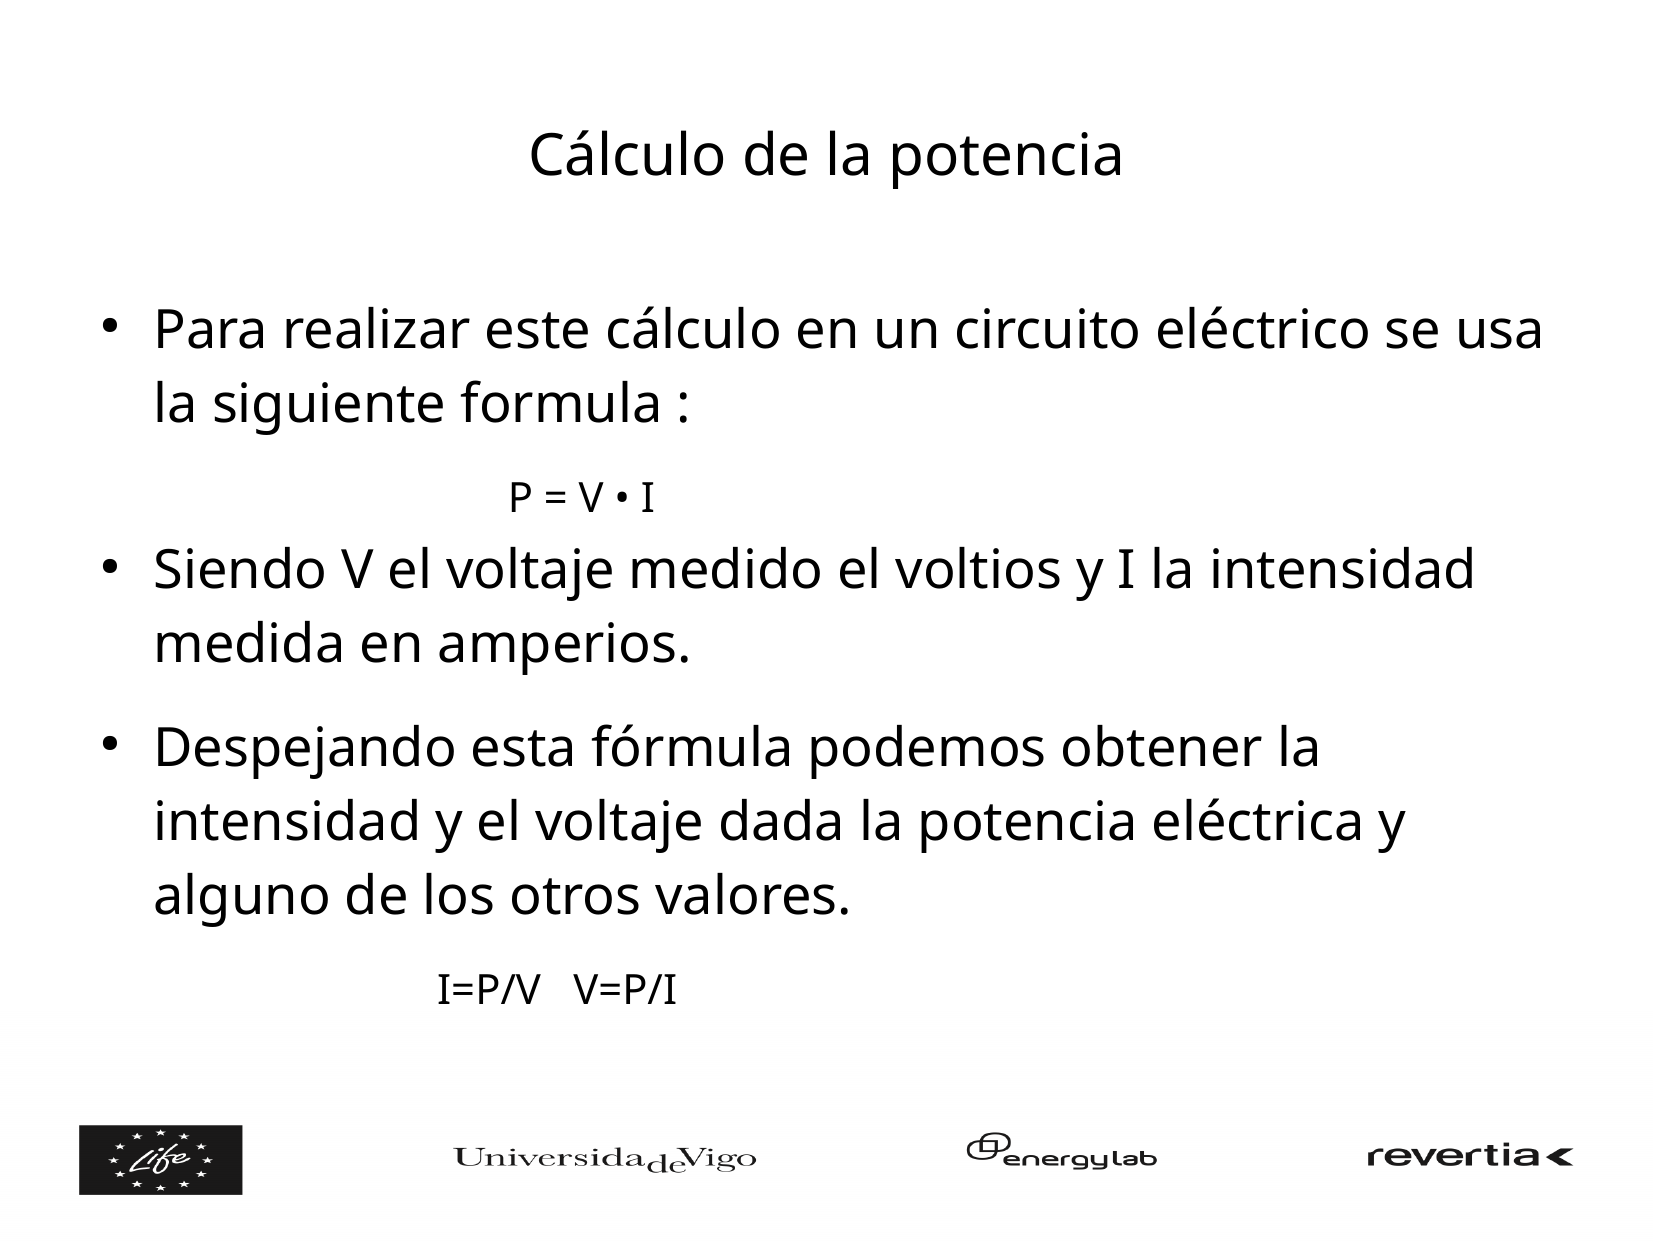

# Cálculo de la potencia
Para realizar este cálculo en un circuito eléctrico se usa la siguiente formula :
P = V • I
Siendo V el voltaje medido el voltios y I la intensidad medida en amperios.
Despejando esta fórmula podemos obtener la intensidad y el voltaje dada la potencia eléctrica y alguno de los otros valores.
I=P/V V=P/I